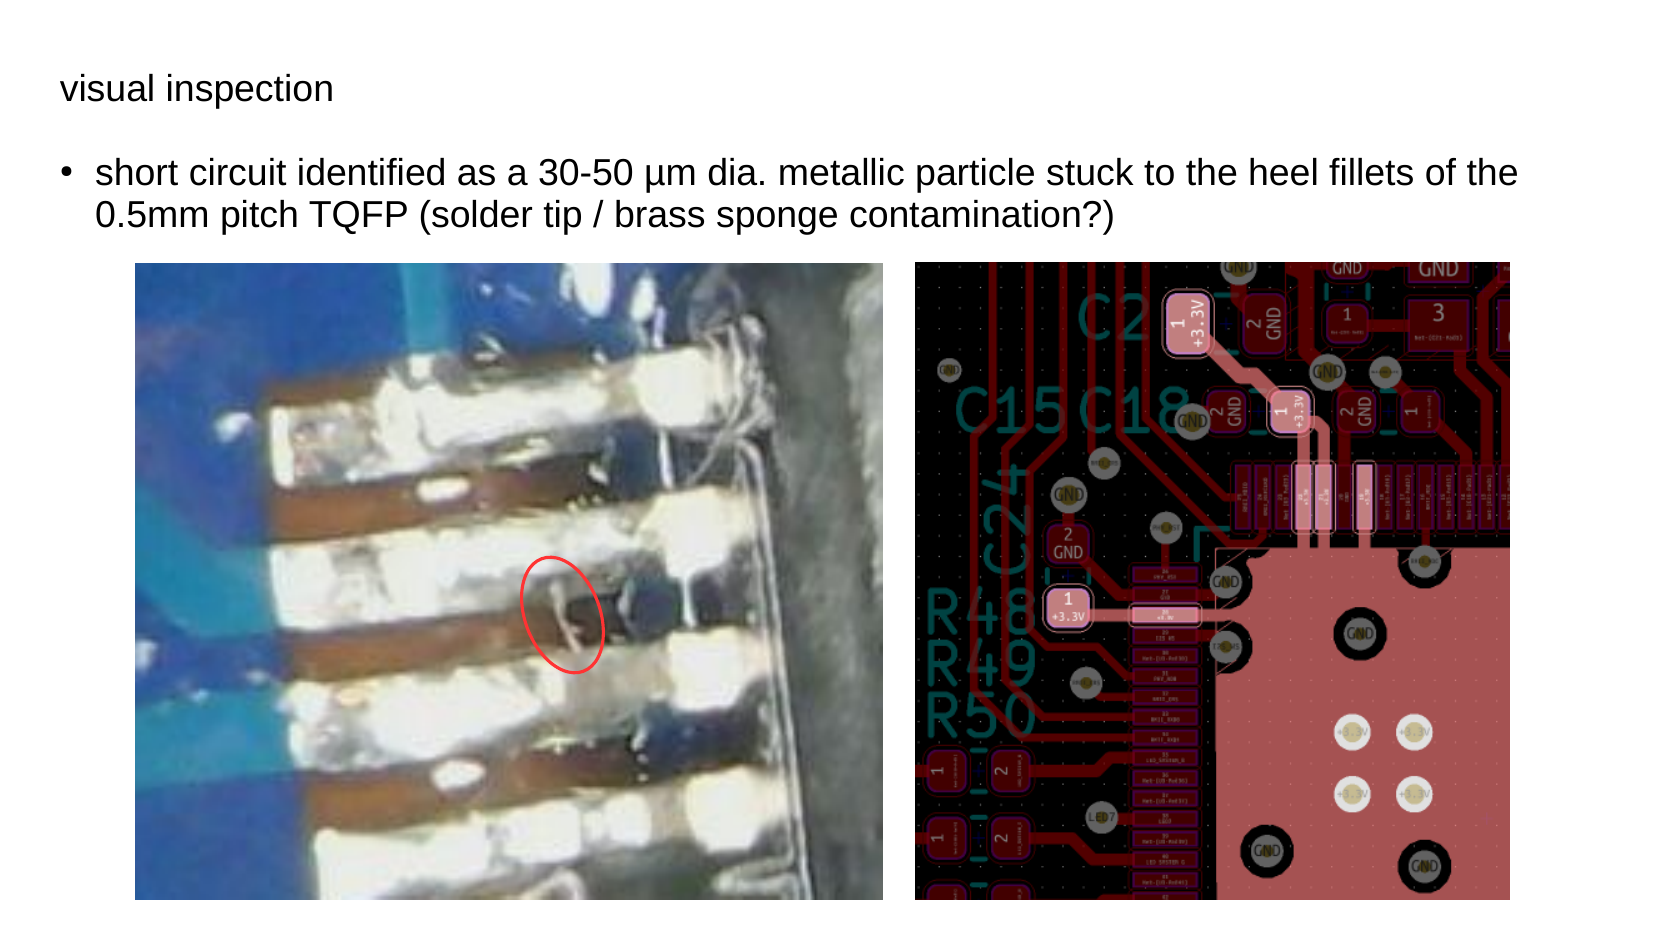

visual inspection
short circuit identified as a 30-50 µm dia. metallic particle stuck to the heel fillets of the
0.5mm pitch TQFP (solder tip / brass sponge contamination?)